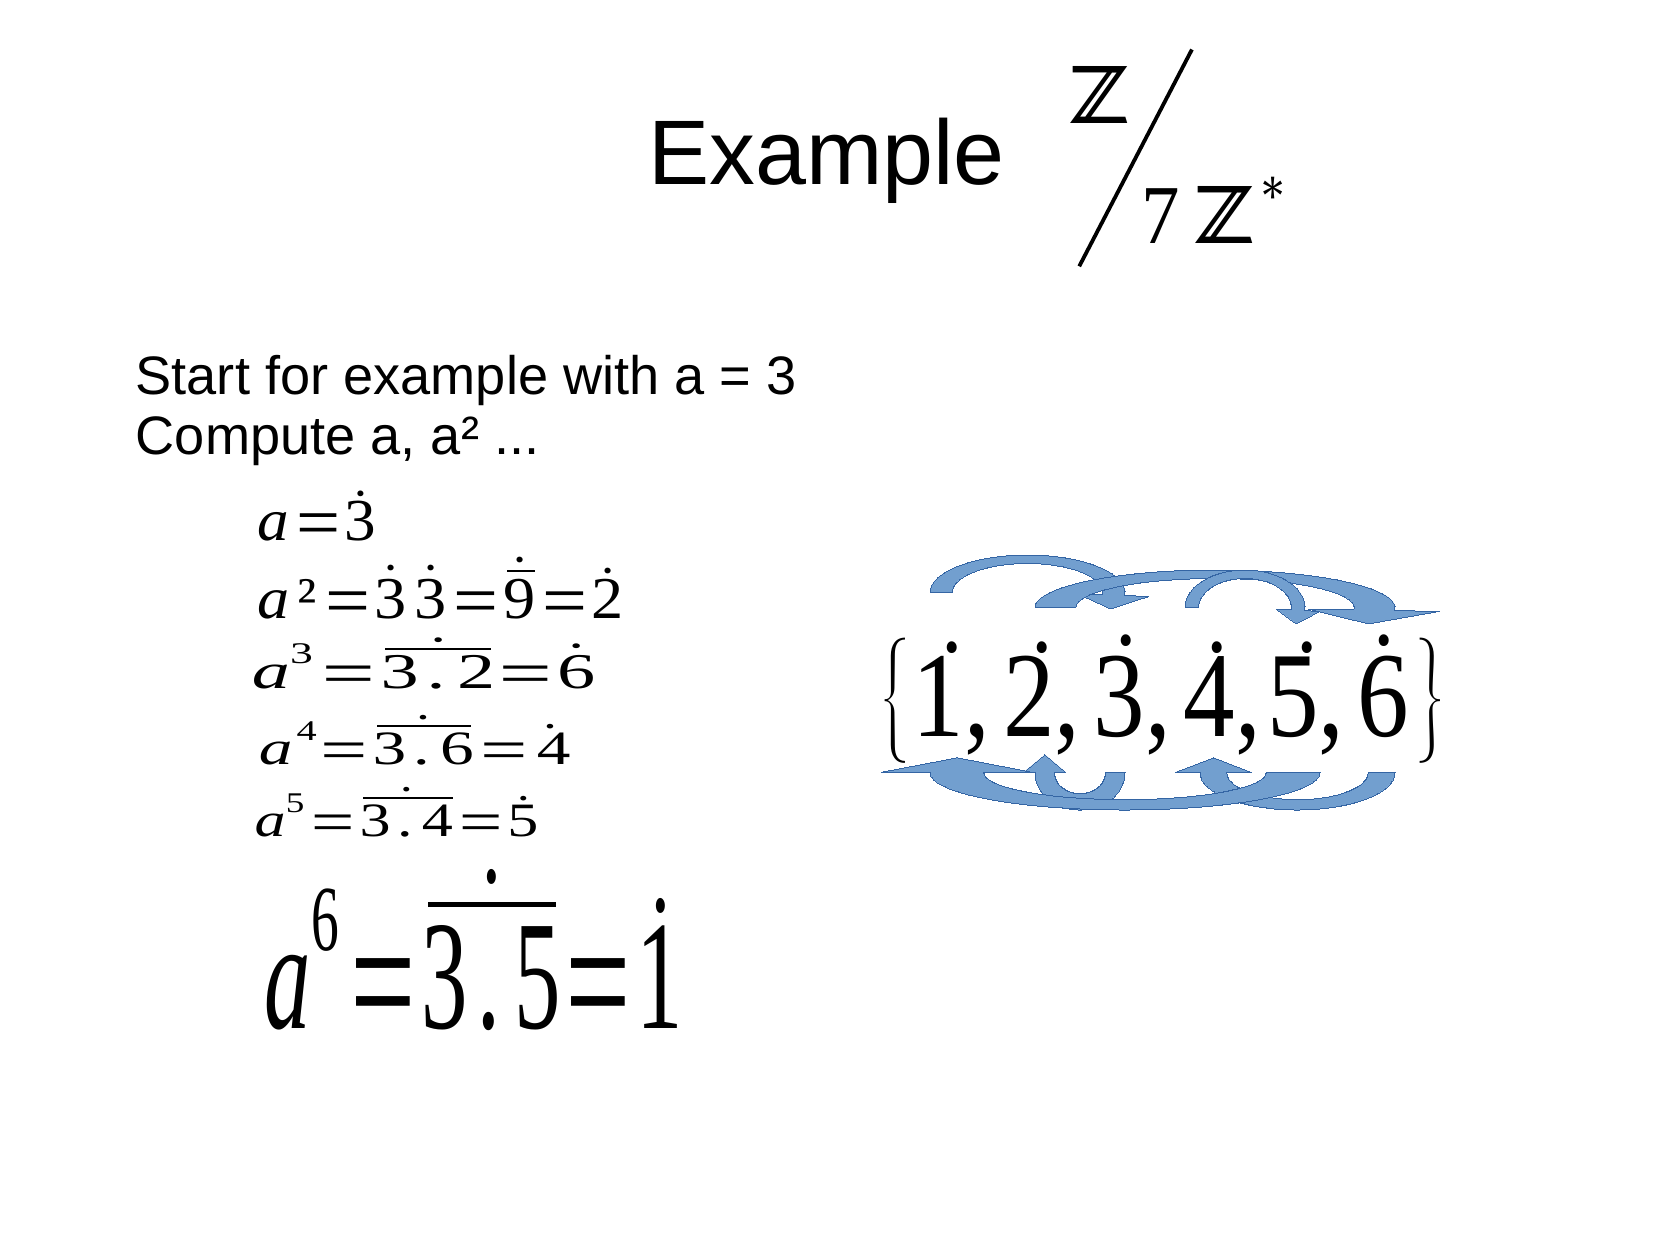

# Example
Start for example with a = 3
Compute a, a² ...